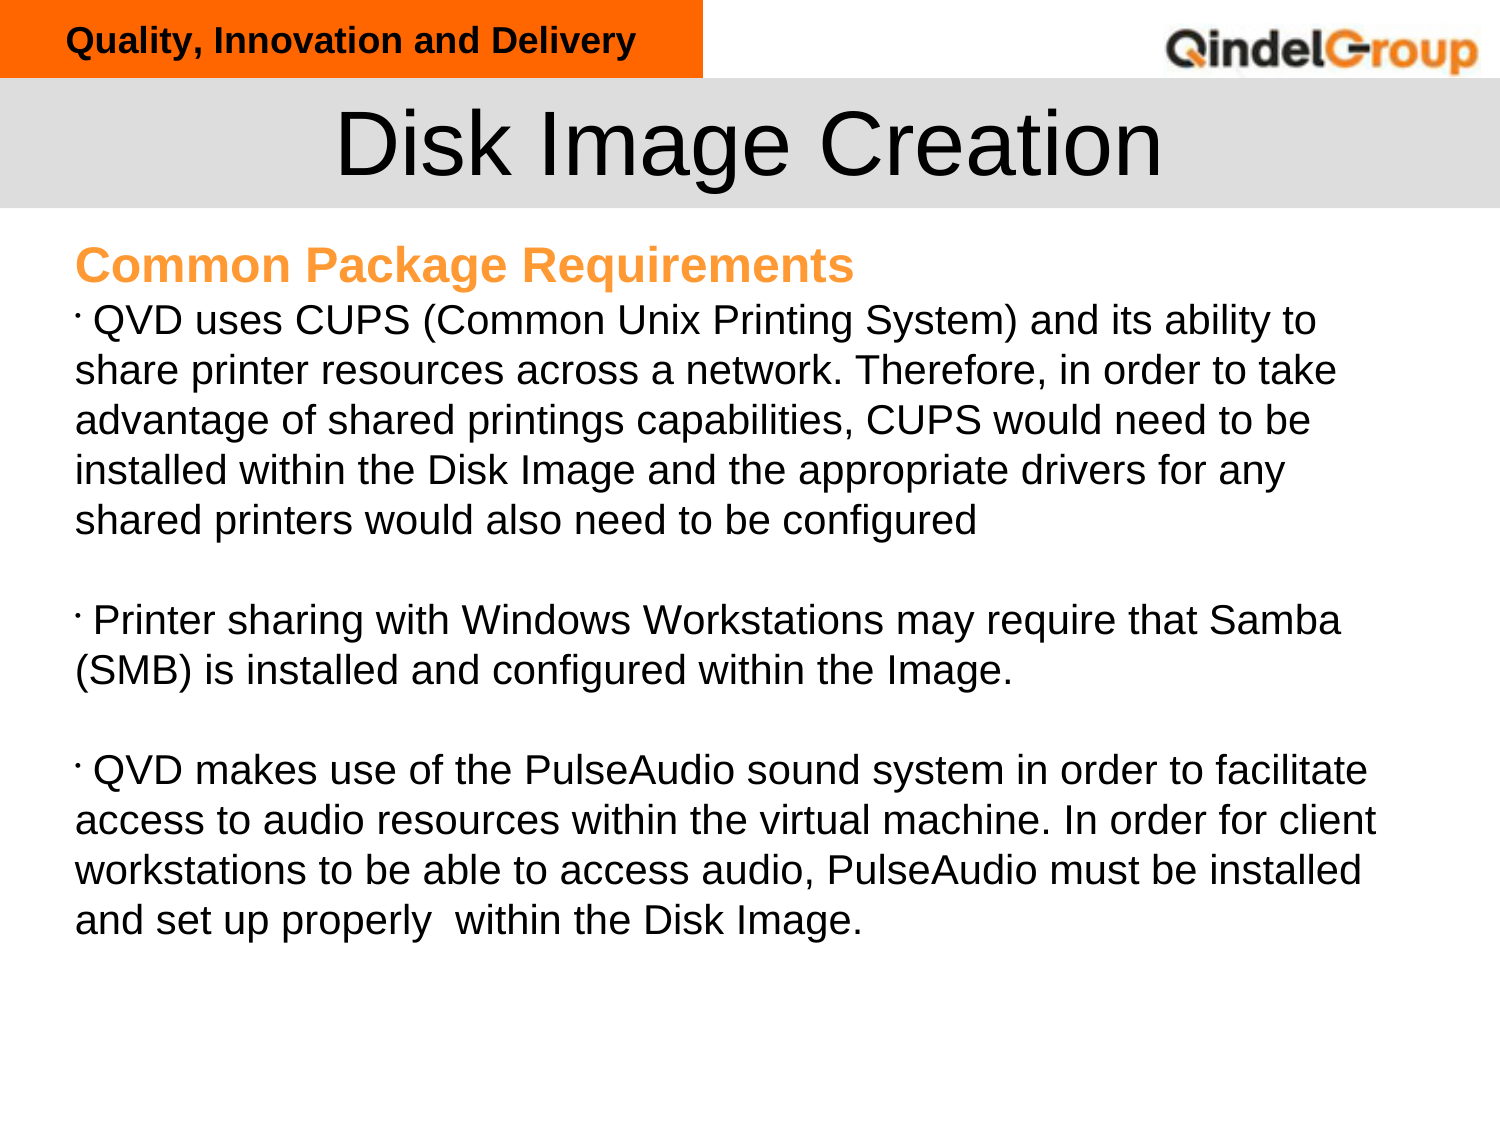

# Disk Image Creation
Common Package Requirements
 QVD uses CUPS (Common Unix Printing System) and its ability to share printer resources across a network. Therefore, in order to take advantage of shared printings capabilities, CUPS would need to be installed within the Disk Image and the appropriate drivers for any shared printers would also need to be configured
 Printer sharing with Windows Workstations may require that Samba (SMB) is installed and configured within the Image.
 QVD makes use of the PulseAudio sound system in order to facilitate access to audio resources within the virtual machine. In order for client workstations to be able to access audio, PulseAudio must be installed and set up properly within the Disk Image.